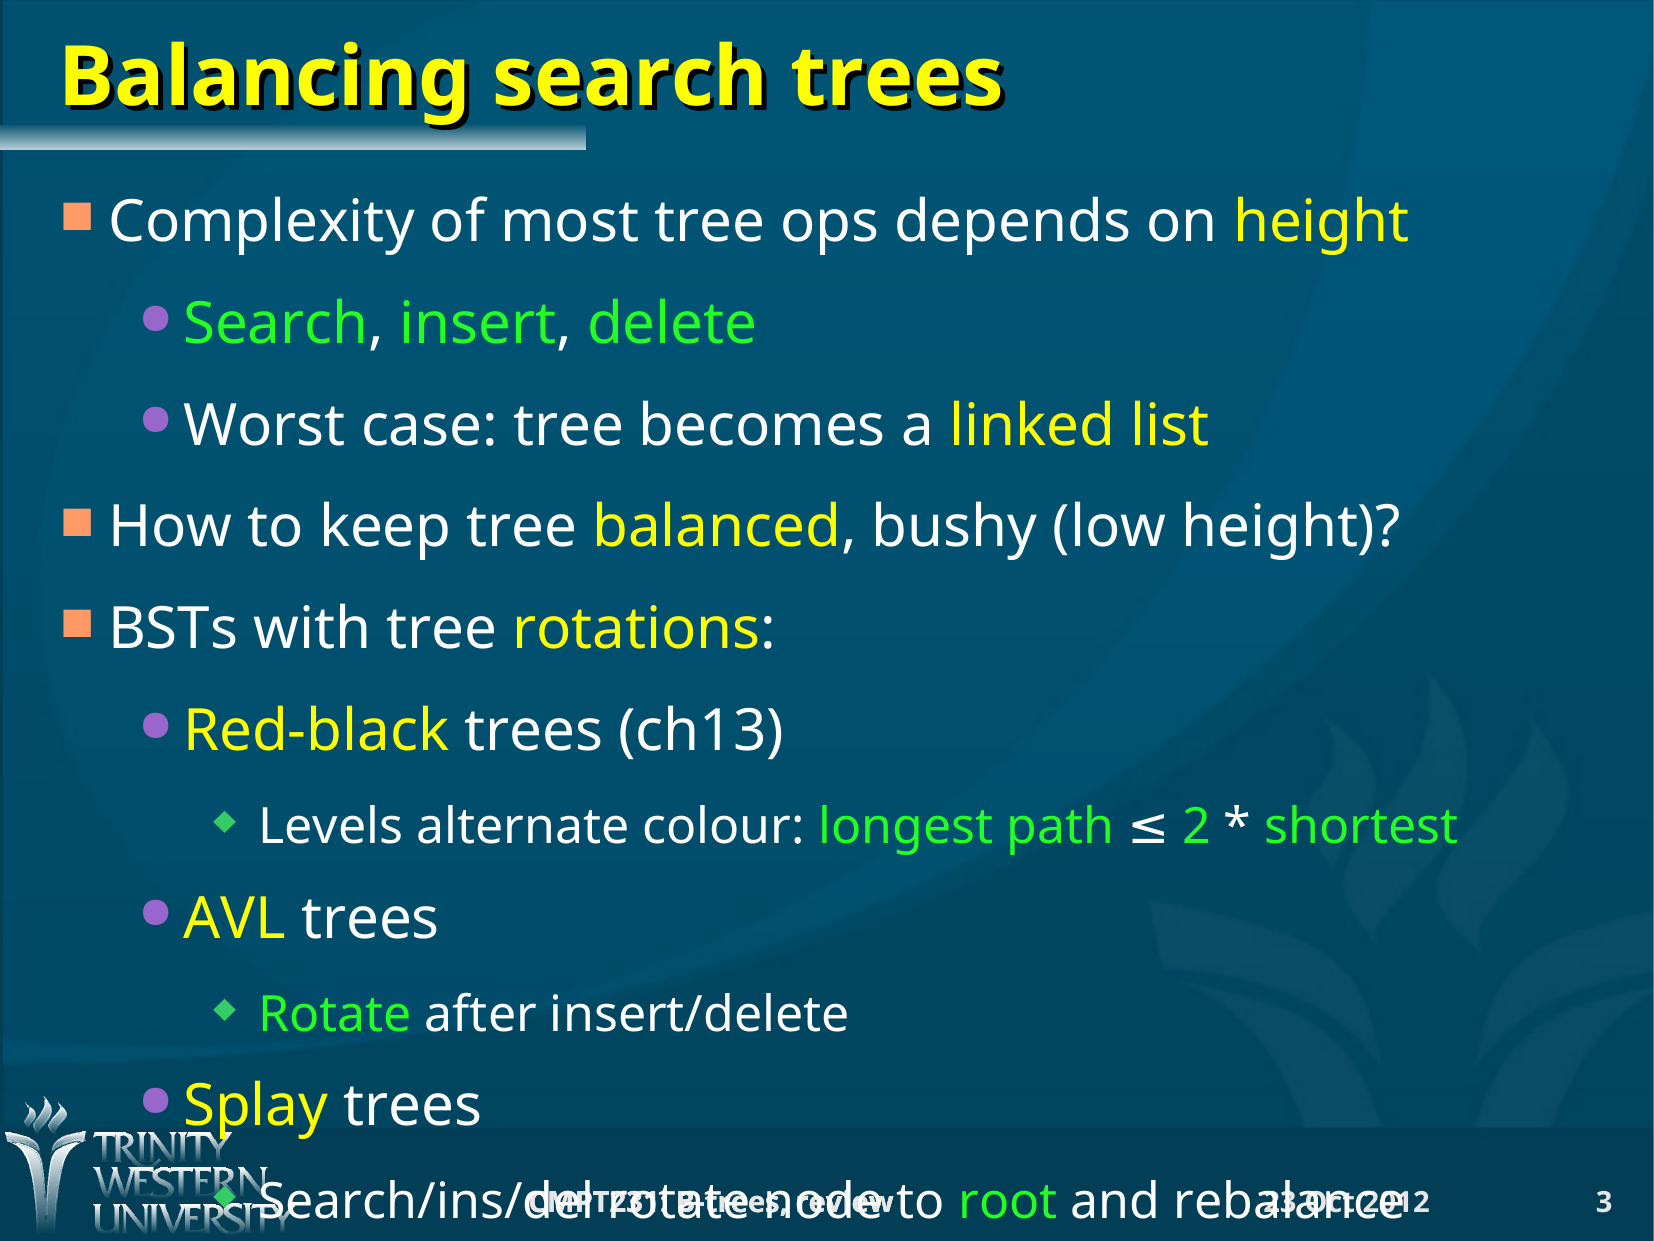

# Balancing search trees
Complexity of most tree ops depends on height
Search, insert, delete
Worst case: tree becomes a linked list
How to keep tree balanced, bushy (low height)?
BSTs with tree rotations:
Red-black trees (ch13)
Levels alternate colour: longest path ≤ 2 * shortest
AVL trees
Rotate after insert/delete
Splay trees
Search/ins/del rotate node to root and rebalance
CMPT231: B-trees, review
23 Oct 2012
3